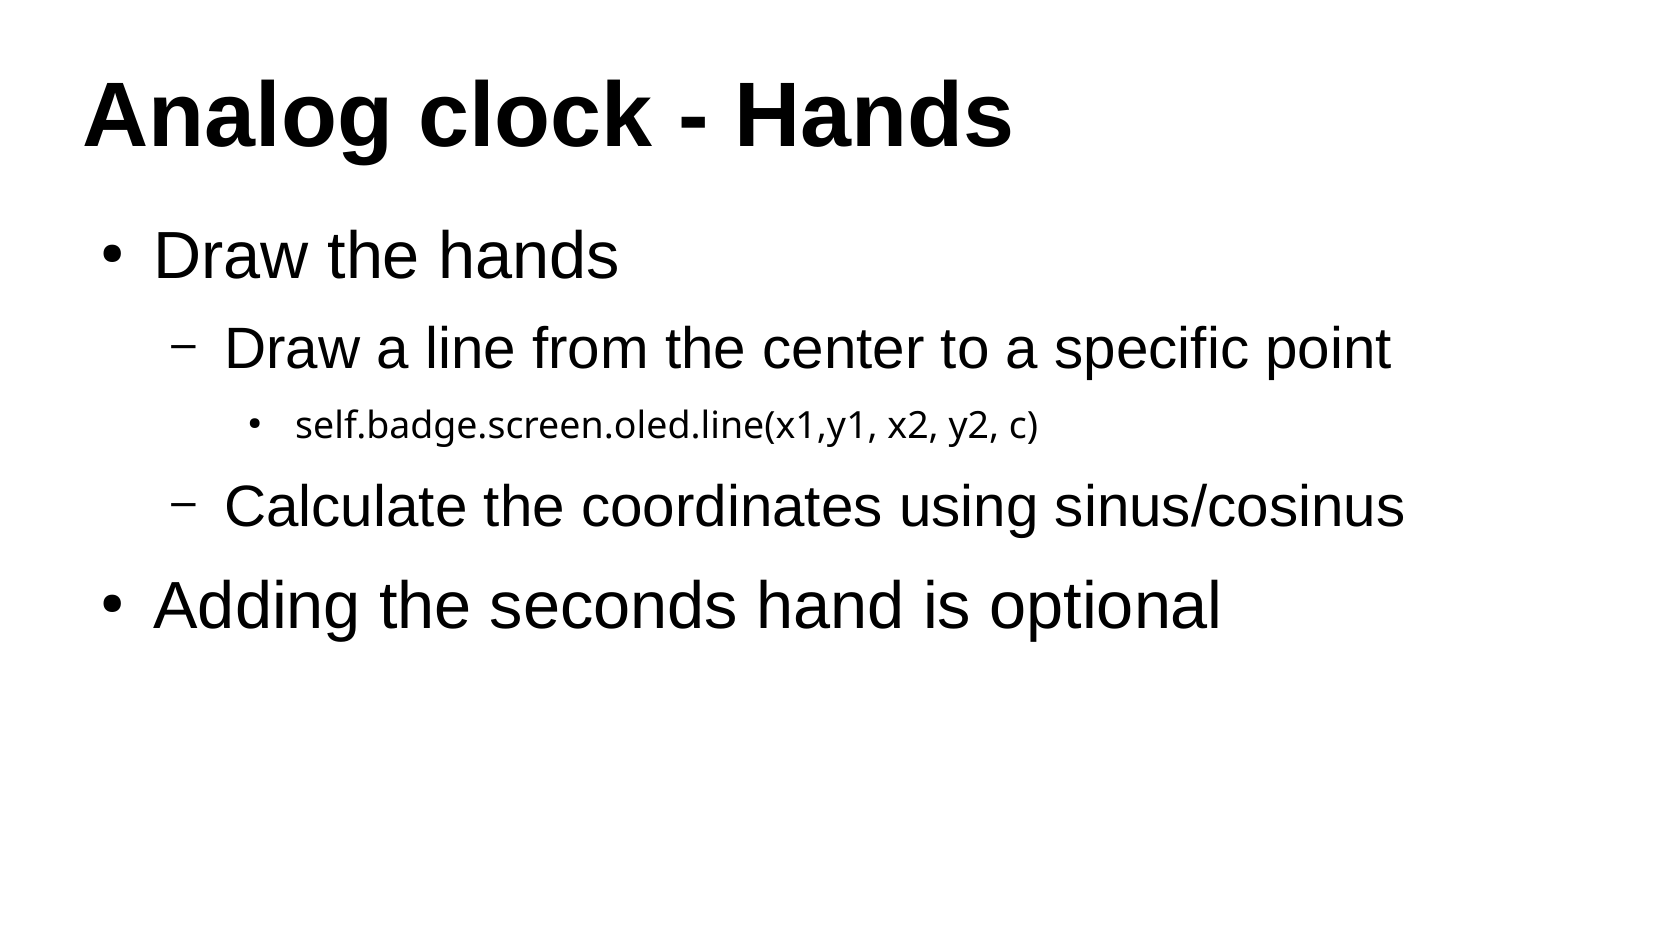

# Analog clock - Hands
Draw the hands
Draw a line from the center to a specific point
self.badge.screen.oled.line(x1,y1, x2, y2, c)
Calculate the coordinates using sinus/cosinus
Adding the seconds hand is optional